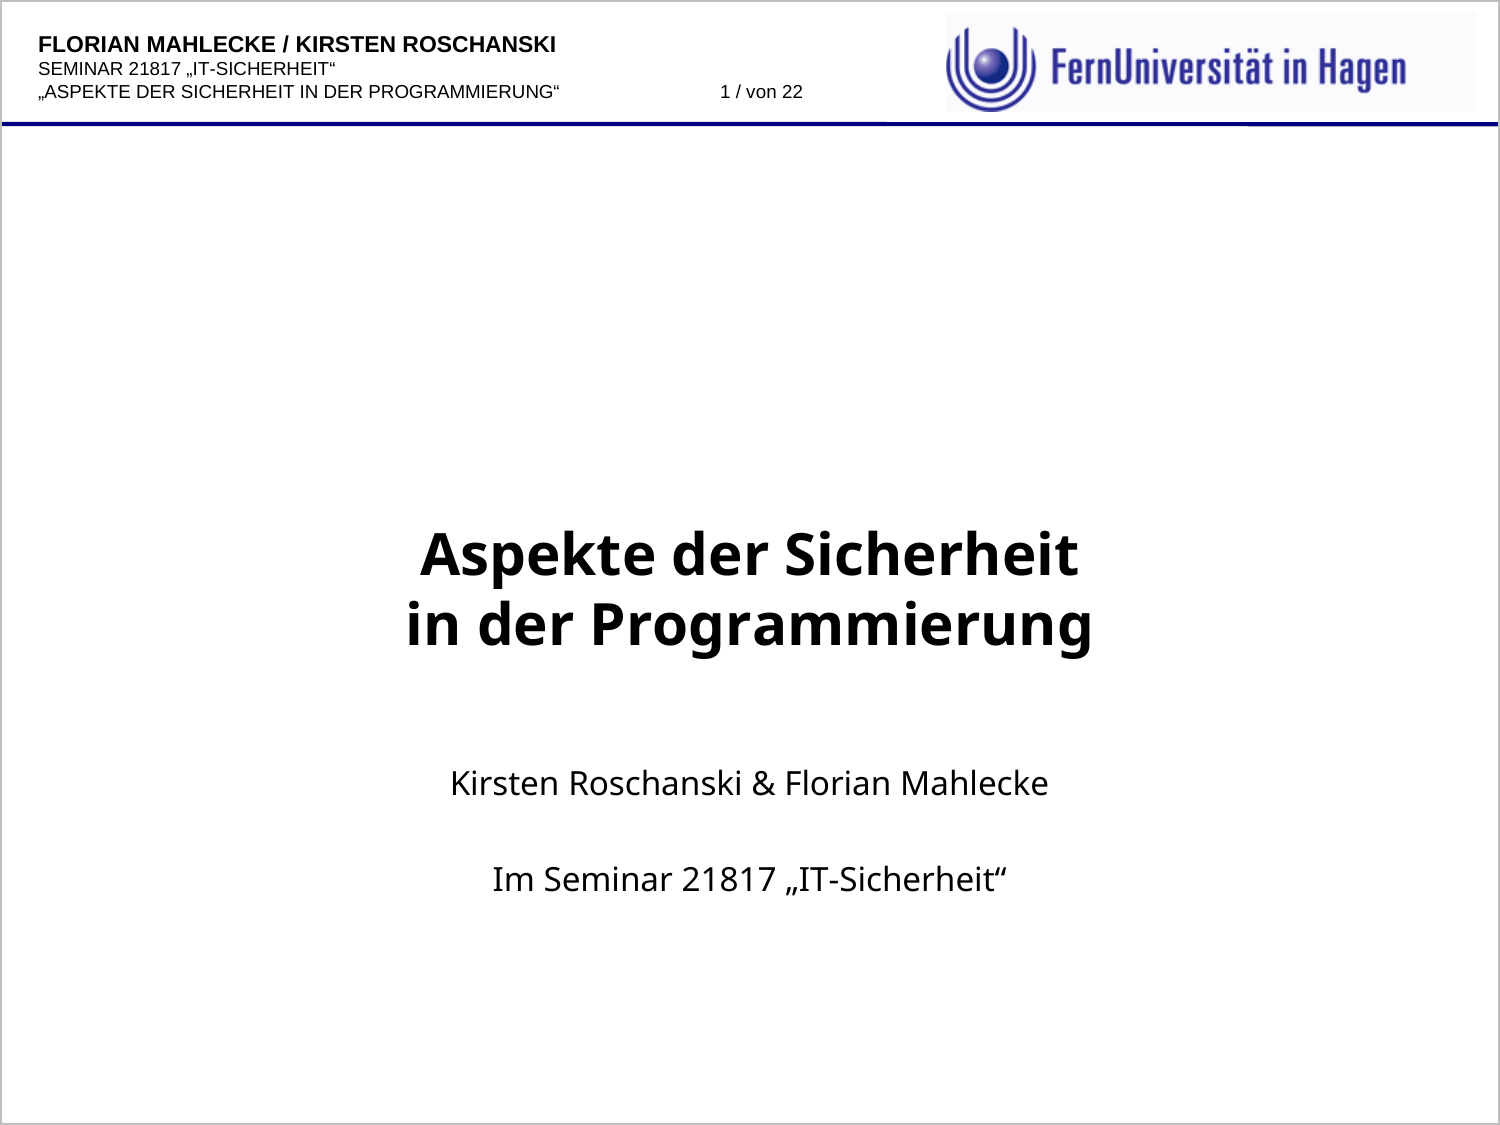

#
Aspekte der Sicherheit
in der Programmierung
Kirsten Roschanski & Florian Mahlecke
Im Seminar 21817 „IT-Sicherheit“